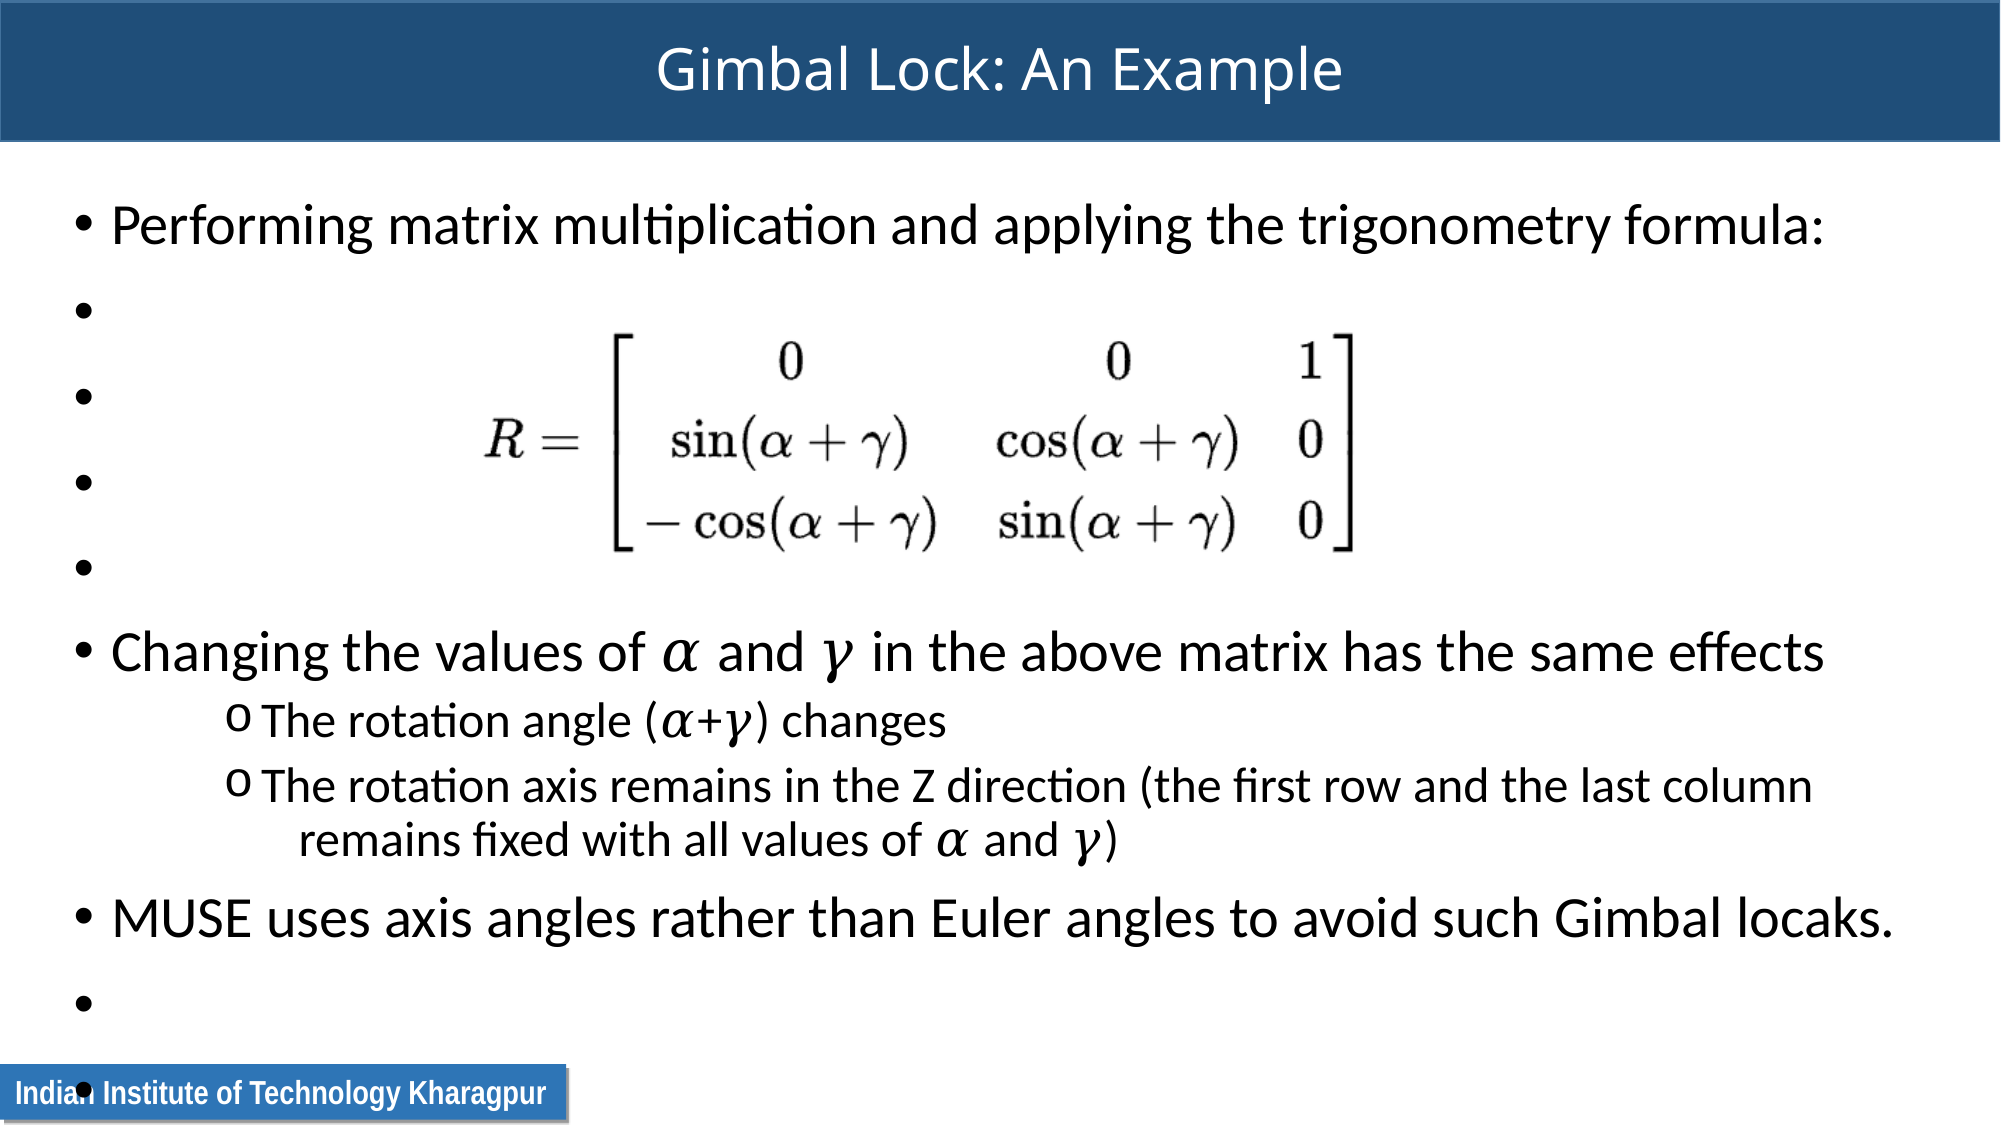

Gimbal Lock: An Example
# Performing matrix multiplication and applying the trigonometry formula:
Changing the values of 𝛼 and 𝛾 in the above matrix has the same effects
The rotation angle (𝛼+𝛾) changes
The rotation axis remains in the Z direction (the first row and the last column remains fixed with all values of 𝛼 and 𝛾)
MUSE uses axis angles rather than Euler angles to avoid such Gimbal locaks.